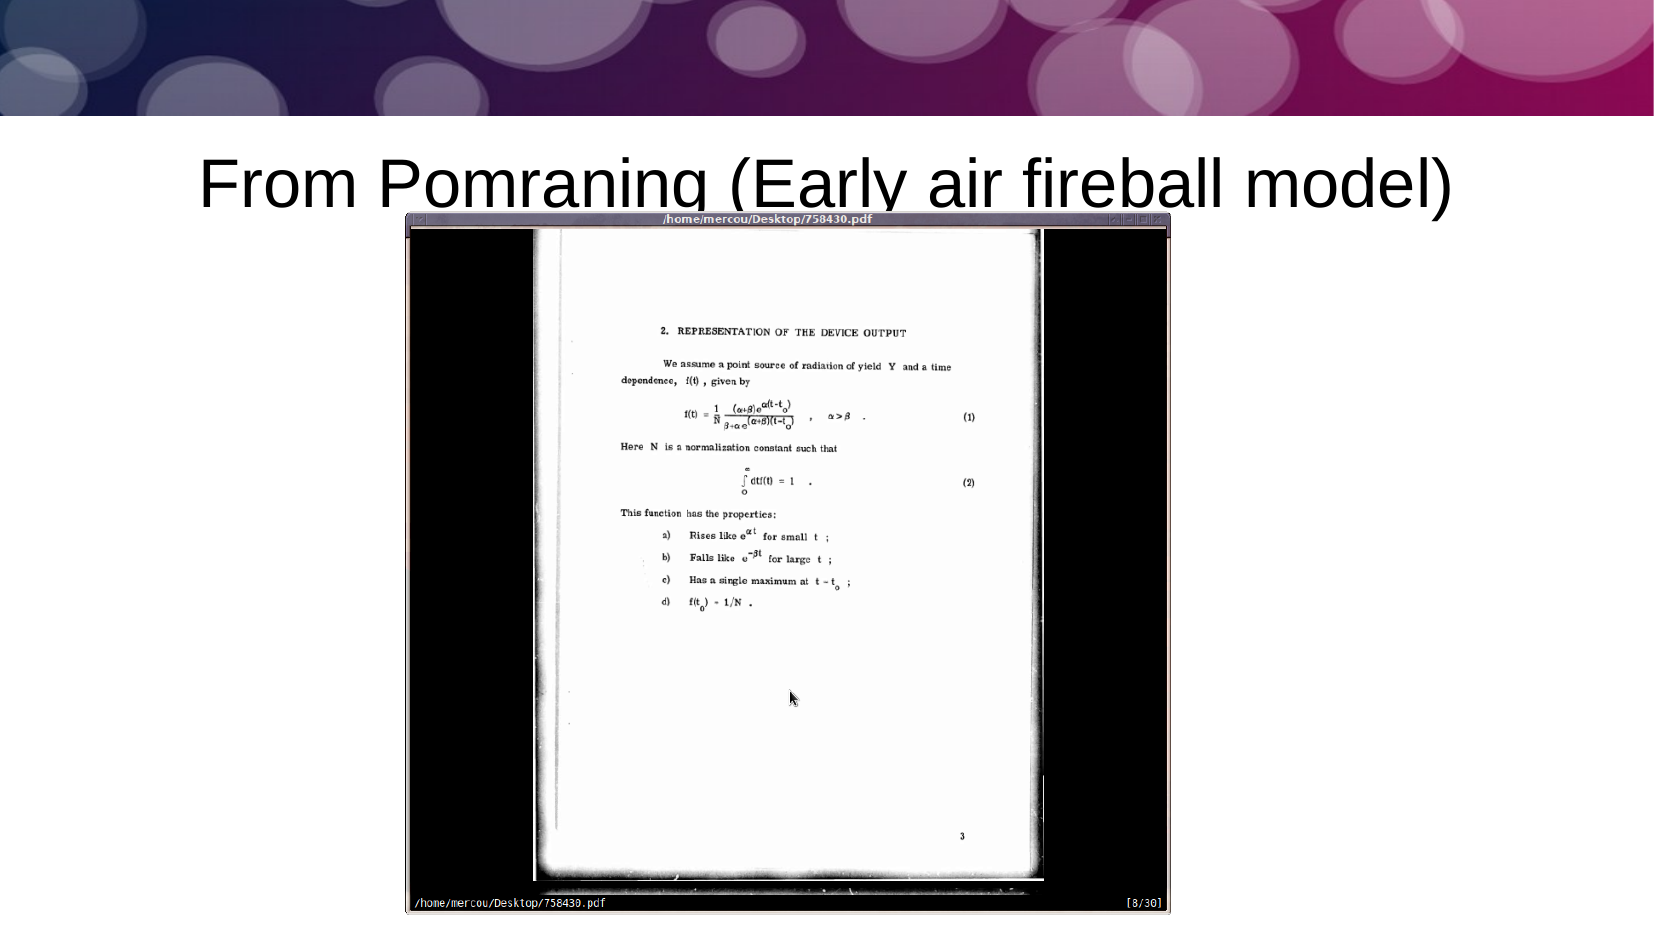

# From Pomraning (Early air fireball model)